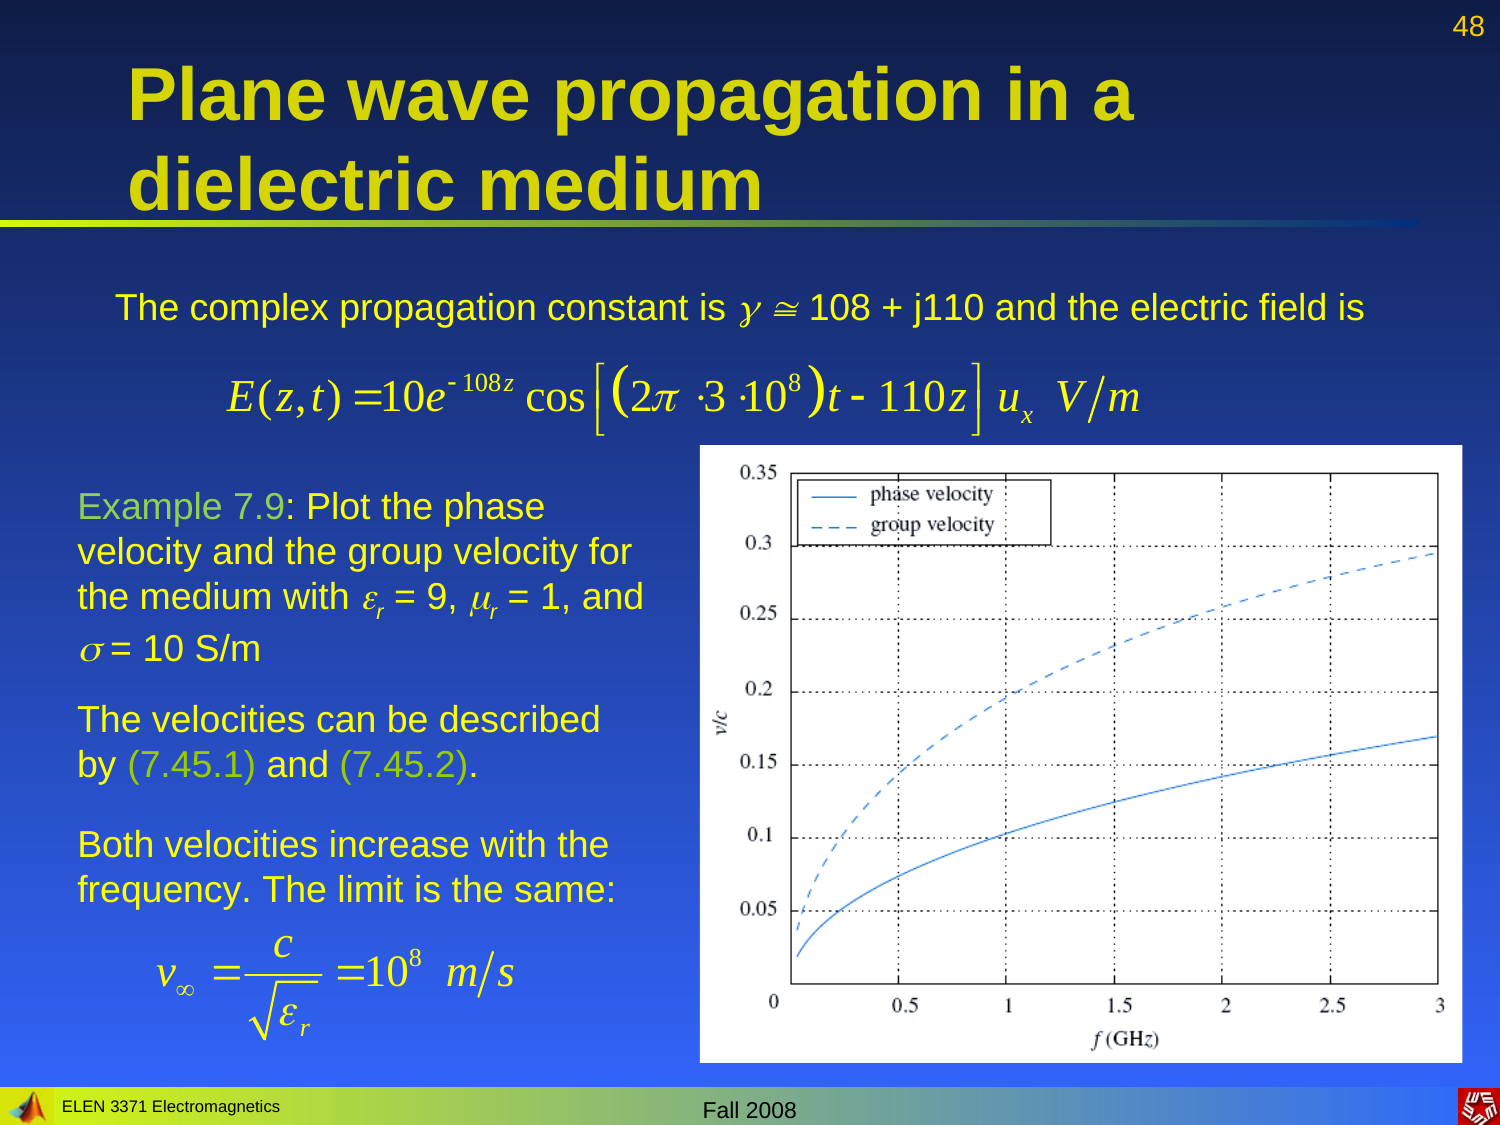

# Plane wave propagation in a dielectric medium
The complex propagation constant is   108 + j110 and the electric field is
Example 7.9: Plot the phase velocity and the group velocity for the medium with r = 9, r = 1, and  = 10 S/m
The velocities can be described by (7.45.1) and (7.45.2).
Both velocities increase with the frequency. The limit is the same: